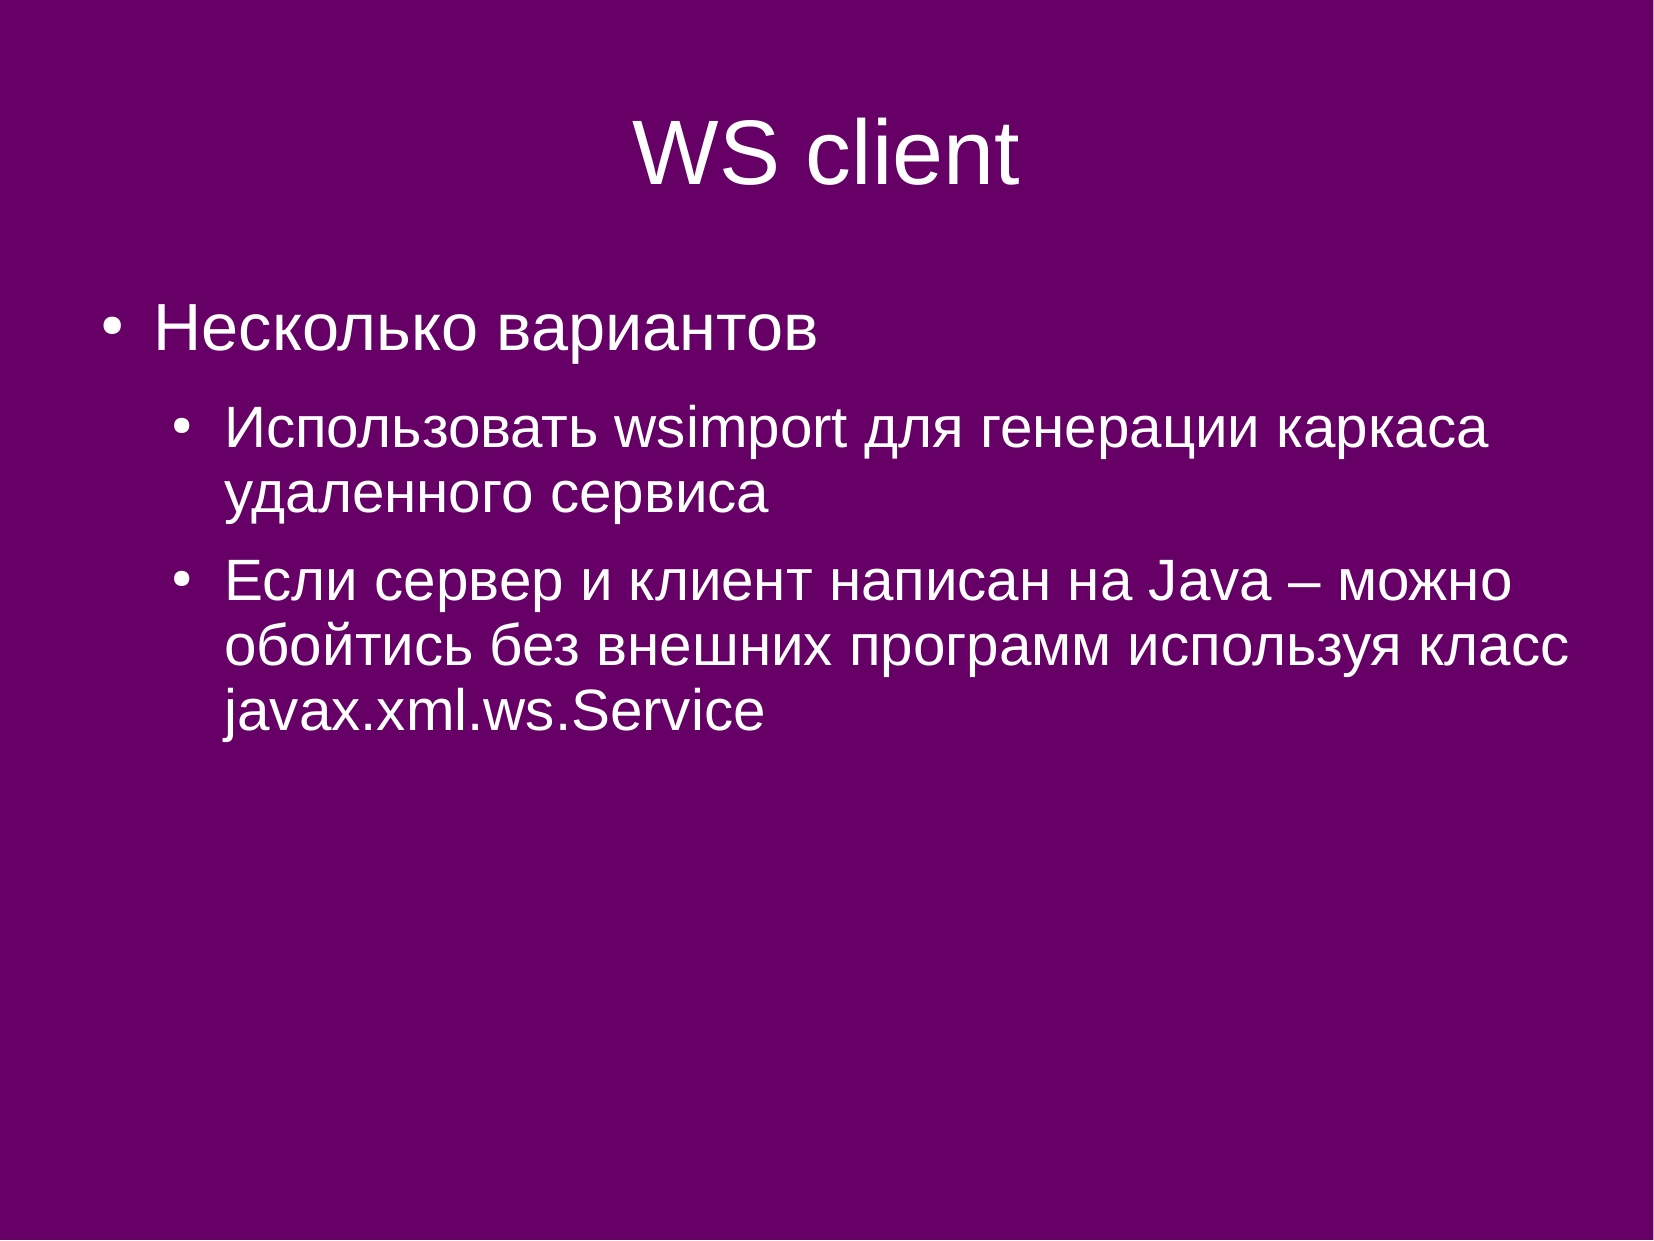

# WS client
Несколько вариантов
Использовать wsimport для генерации каркаса удаленного сервиса
Если сервер и клиент написан на Java – можно обойтись без внешних программ используя класс
javax.xml.ws.Service